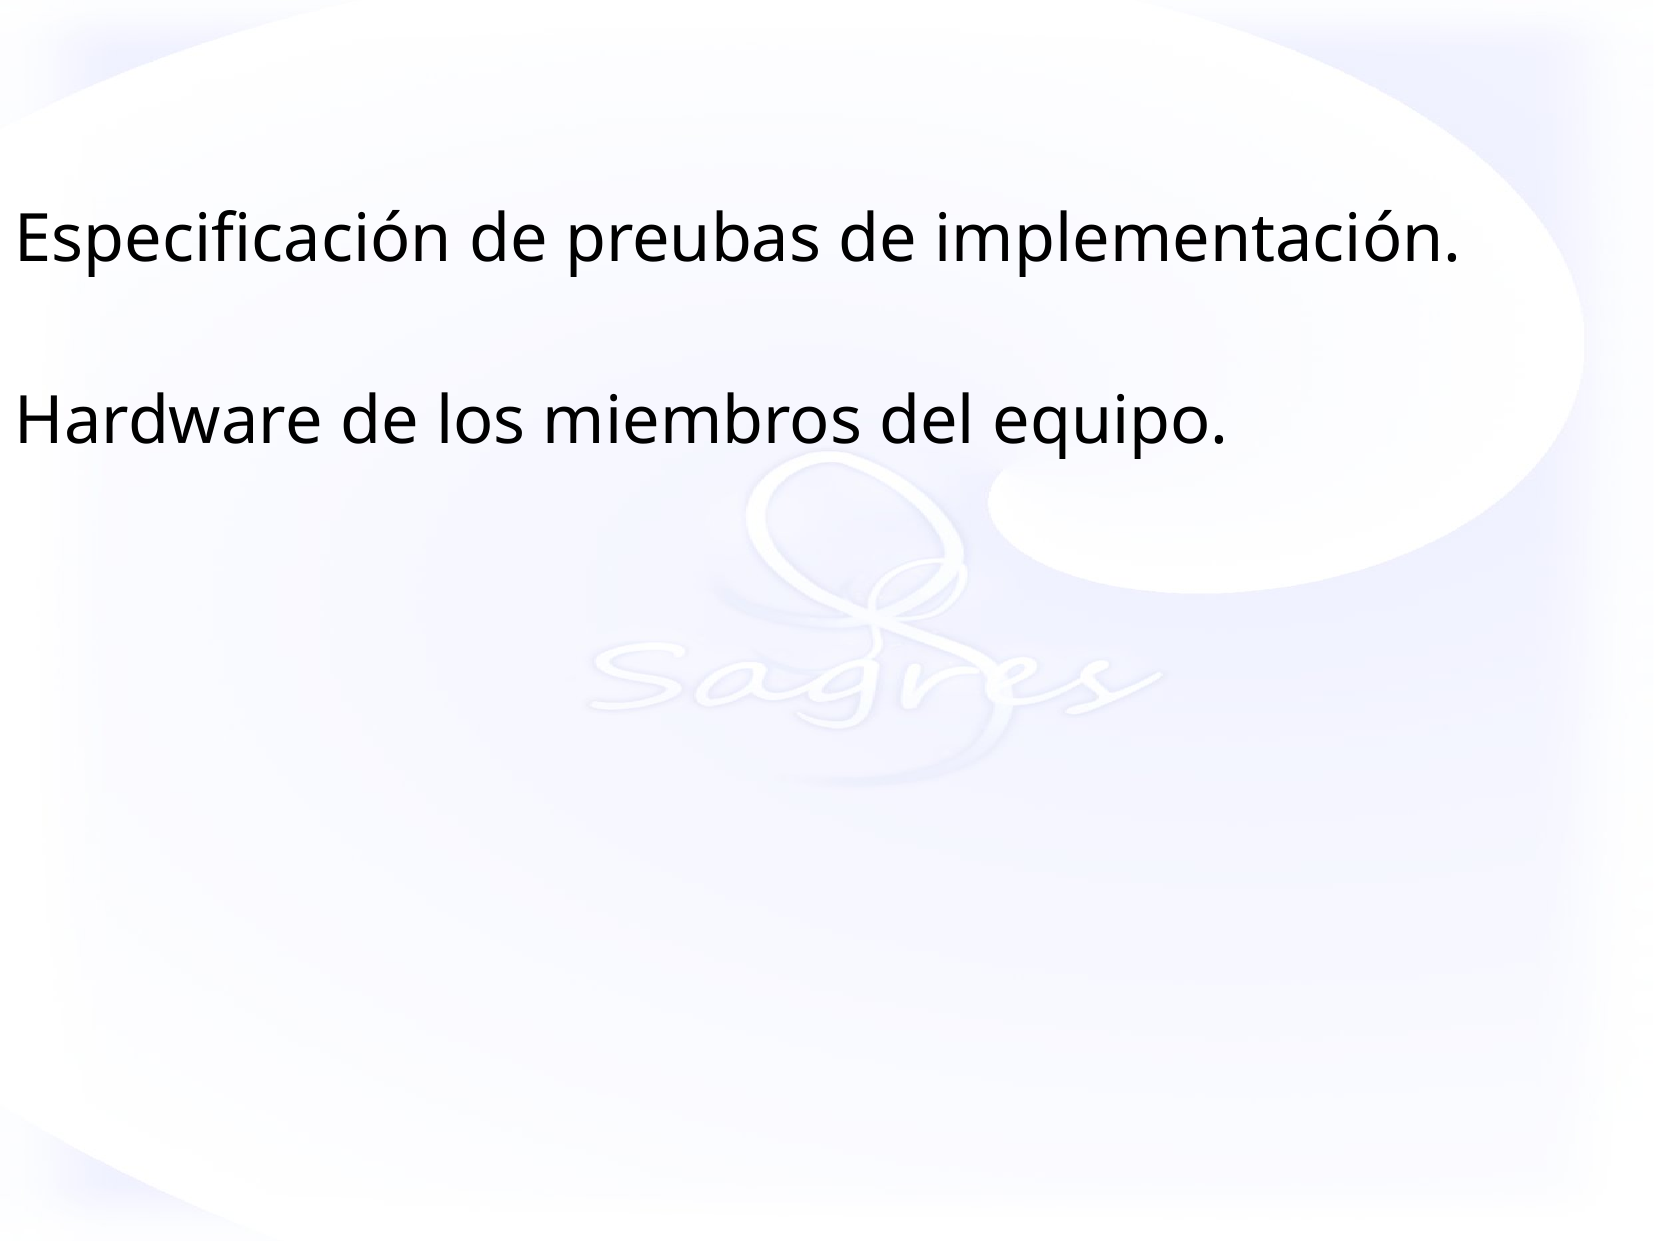

Especificación de preubas de implementación.
Hardware de los miembros del equipo.
1